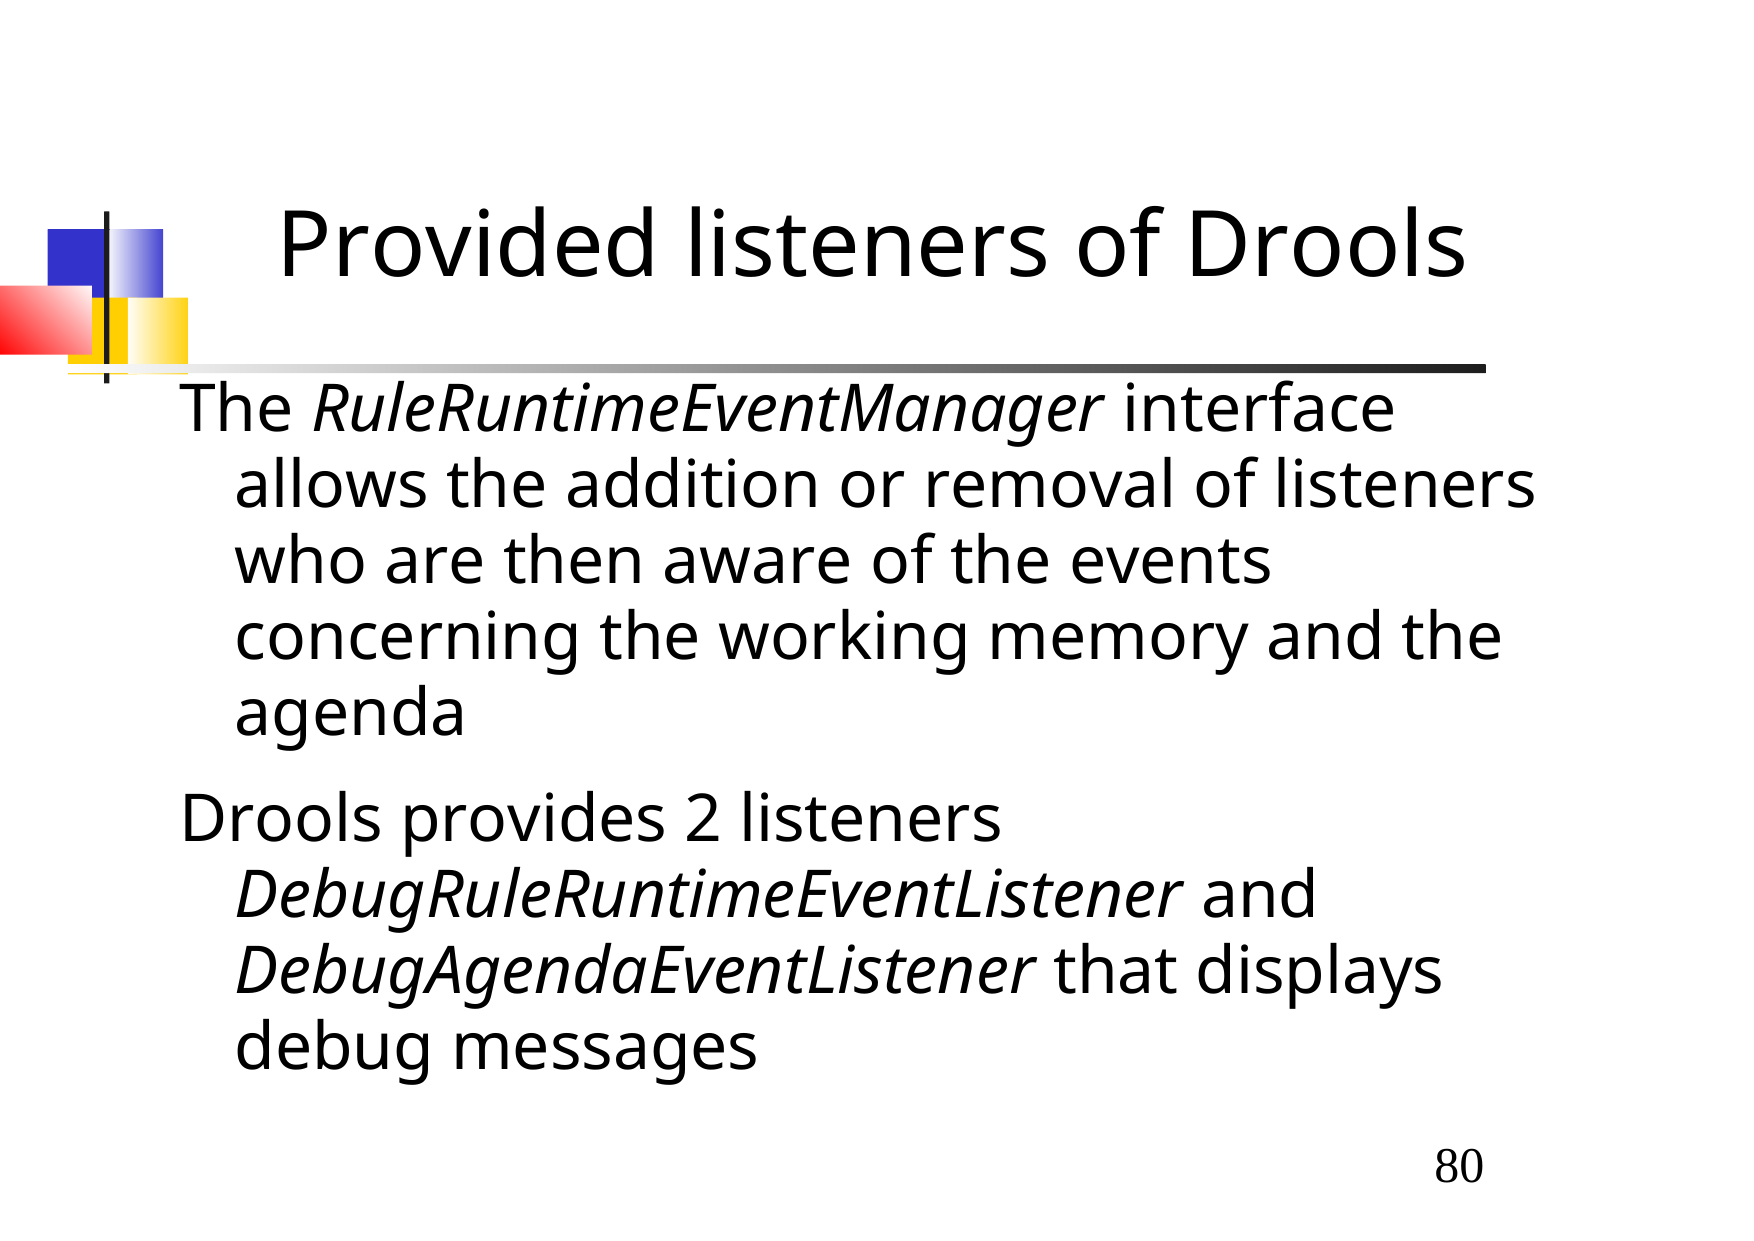

# Provided listeners of Drools
The RuleRuntimeEventManager interface allows the addition or removal of listeners who are then aware of the events concerning the working memory and the agenda
Drools provides 2 listeners DebugRuleRuntimeEventListener and DebugAgendaEventListener that displays debug messages